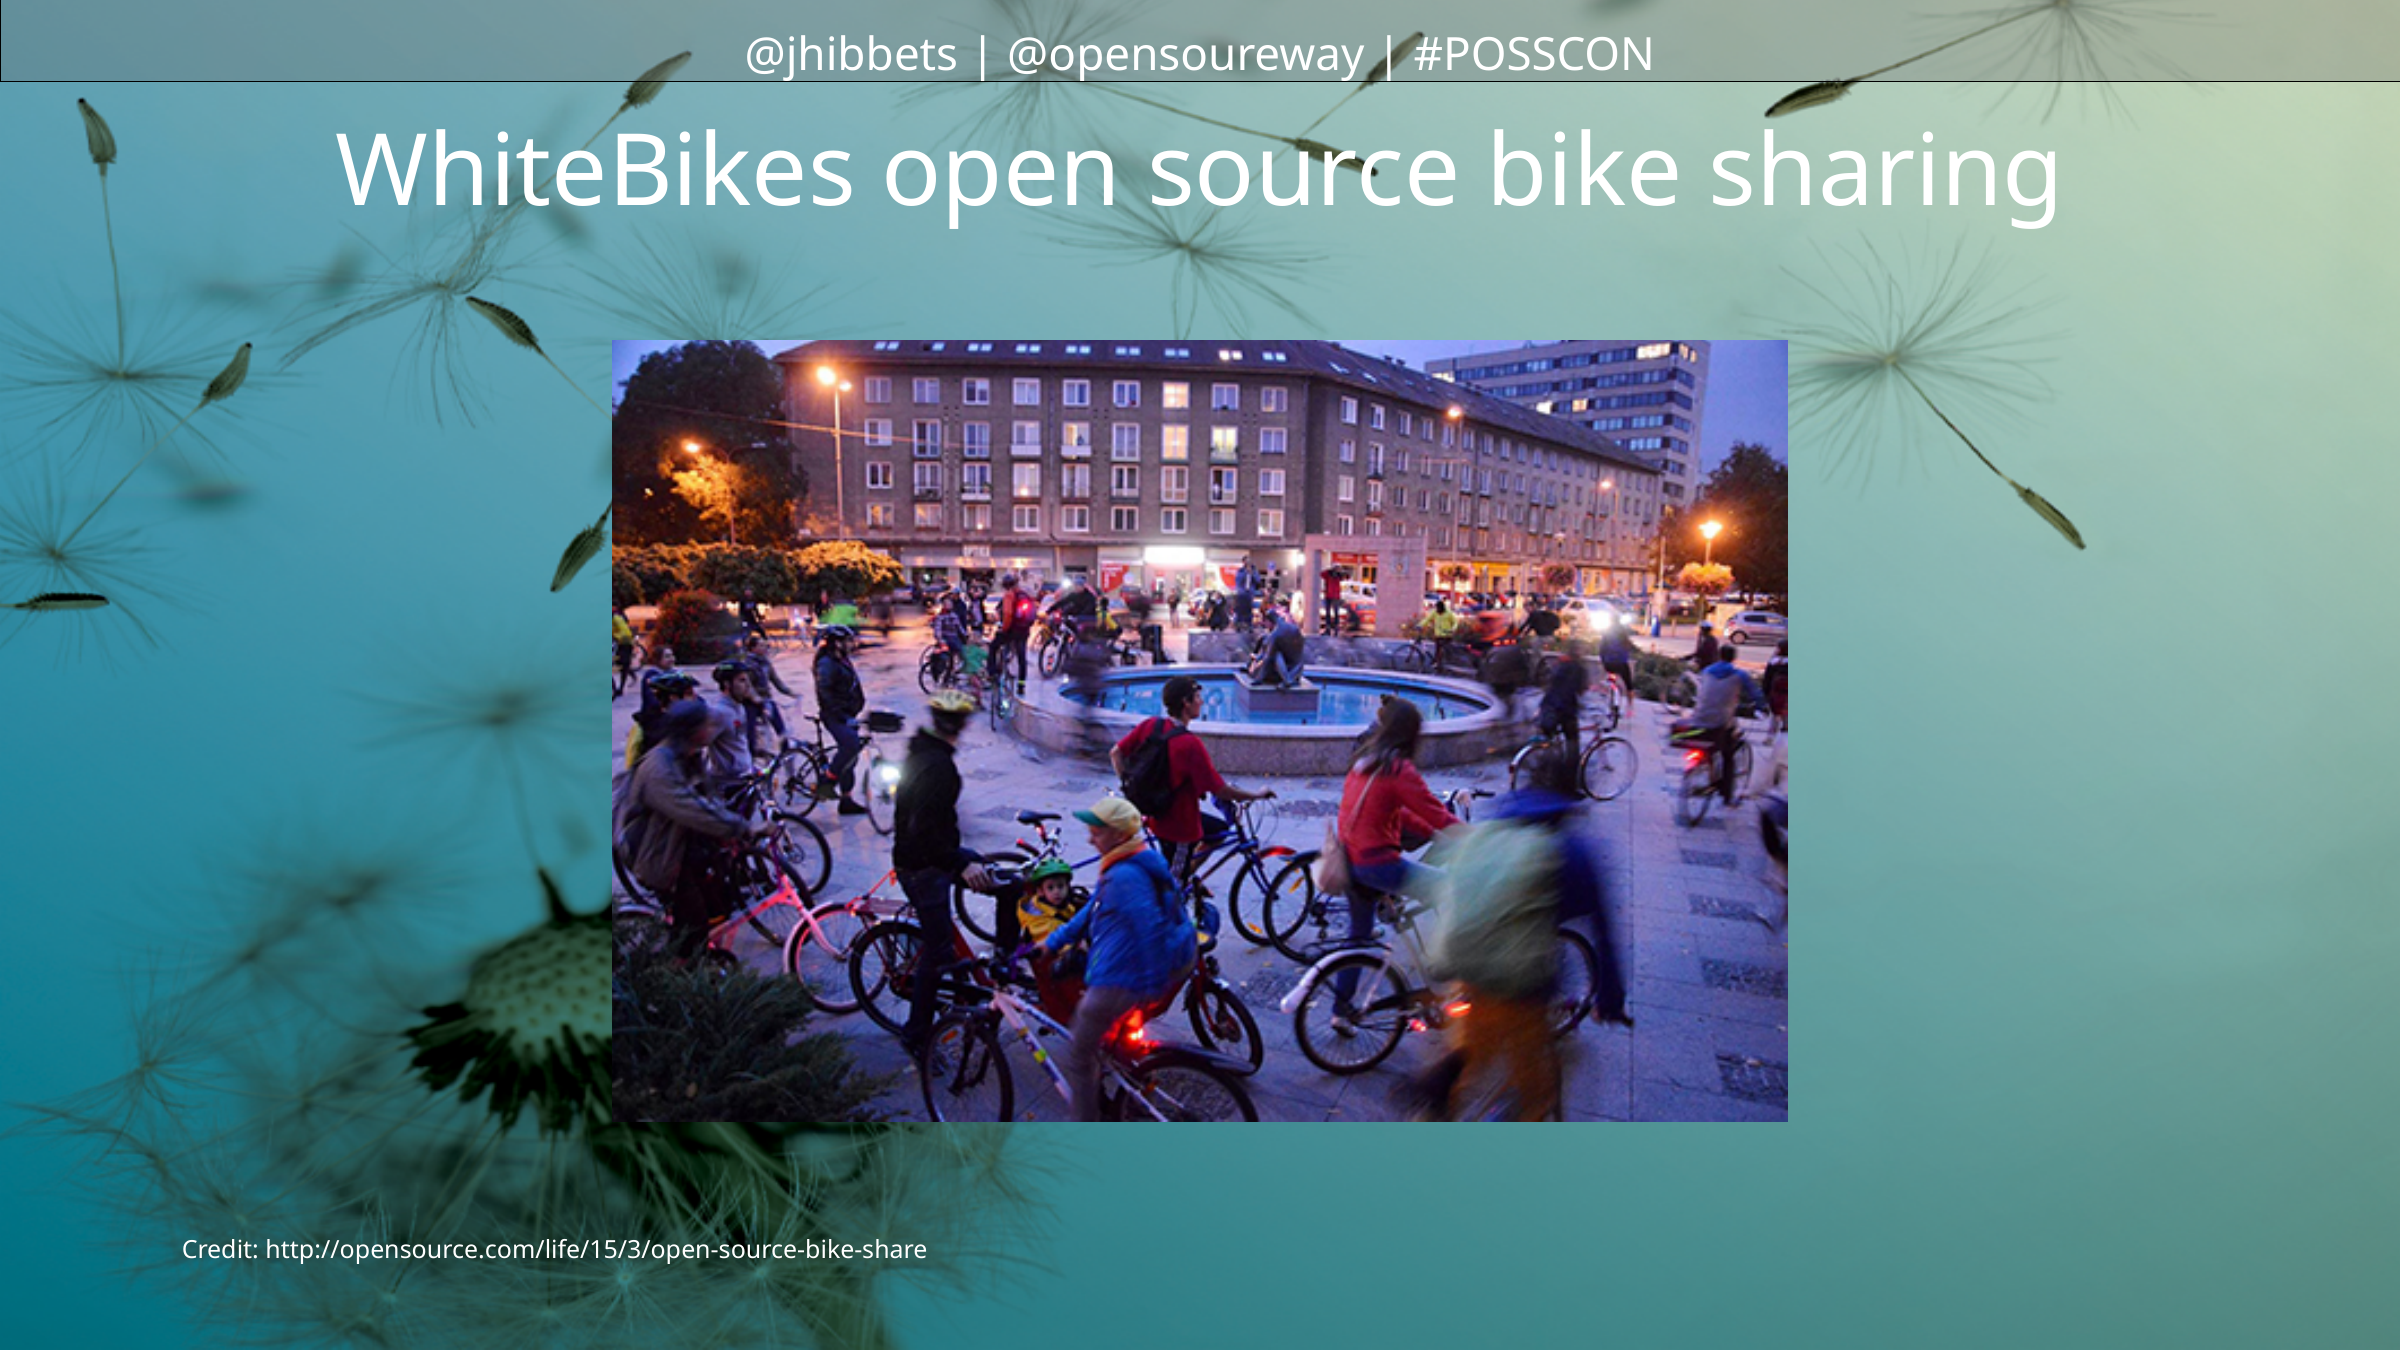

# WhiteBikes open source bike sharing
Credit: http://opensource.com/life/15/3/open-source-bike-share